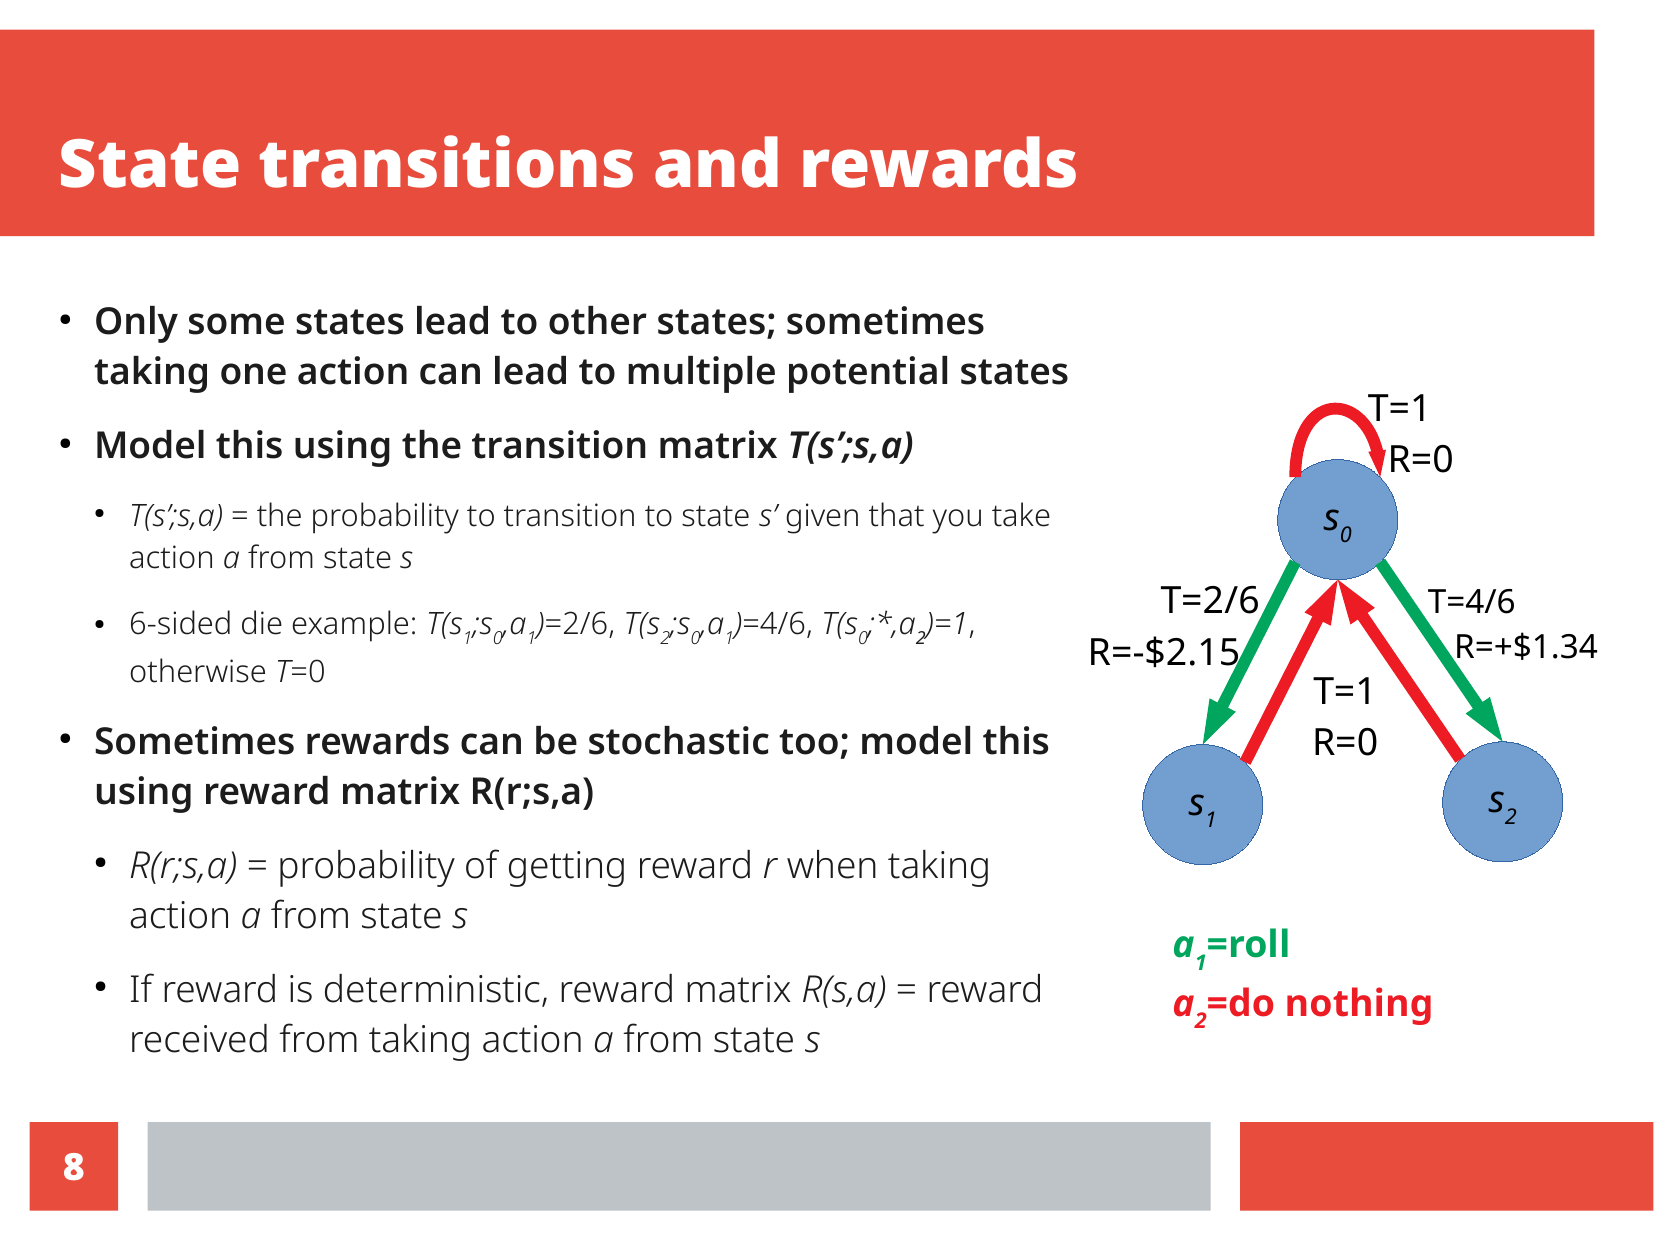

# State transitions and rewards
Only some states lead to other states; sometimes taking one action can lead to multiple potential states
Model this using the transition matrix T(s’;s,a)
T(s’;s,a) = the probability to transition to state s’ given that you take action a from state s
6-sided die example: T(s1;s0,a1)=2/6, T(s2;s0,a1)=4/6, T(s0;*,a2)=1, otherwise T=0
Sometimes rewards can be stochastic too; model this using reward matrix R(r;s,a)
R(r;s,a) = probability of getting reward r when taking action a from state s
If reward is deterministic, reward matrix R(s,a) = reward received from taking action a from state s
T=1
 R=0
s0
T=2/6
R=-$2.15
T=4/6
 R=+$1.34
T=1
R=0
s2
s1
a1=roll
a2=do nothing
8